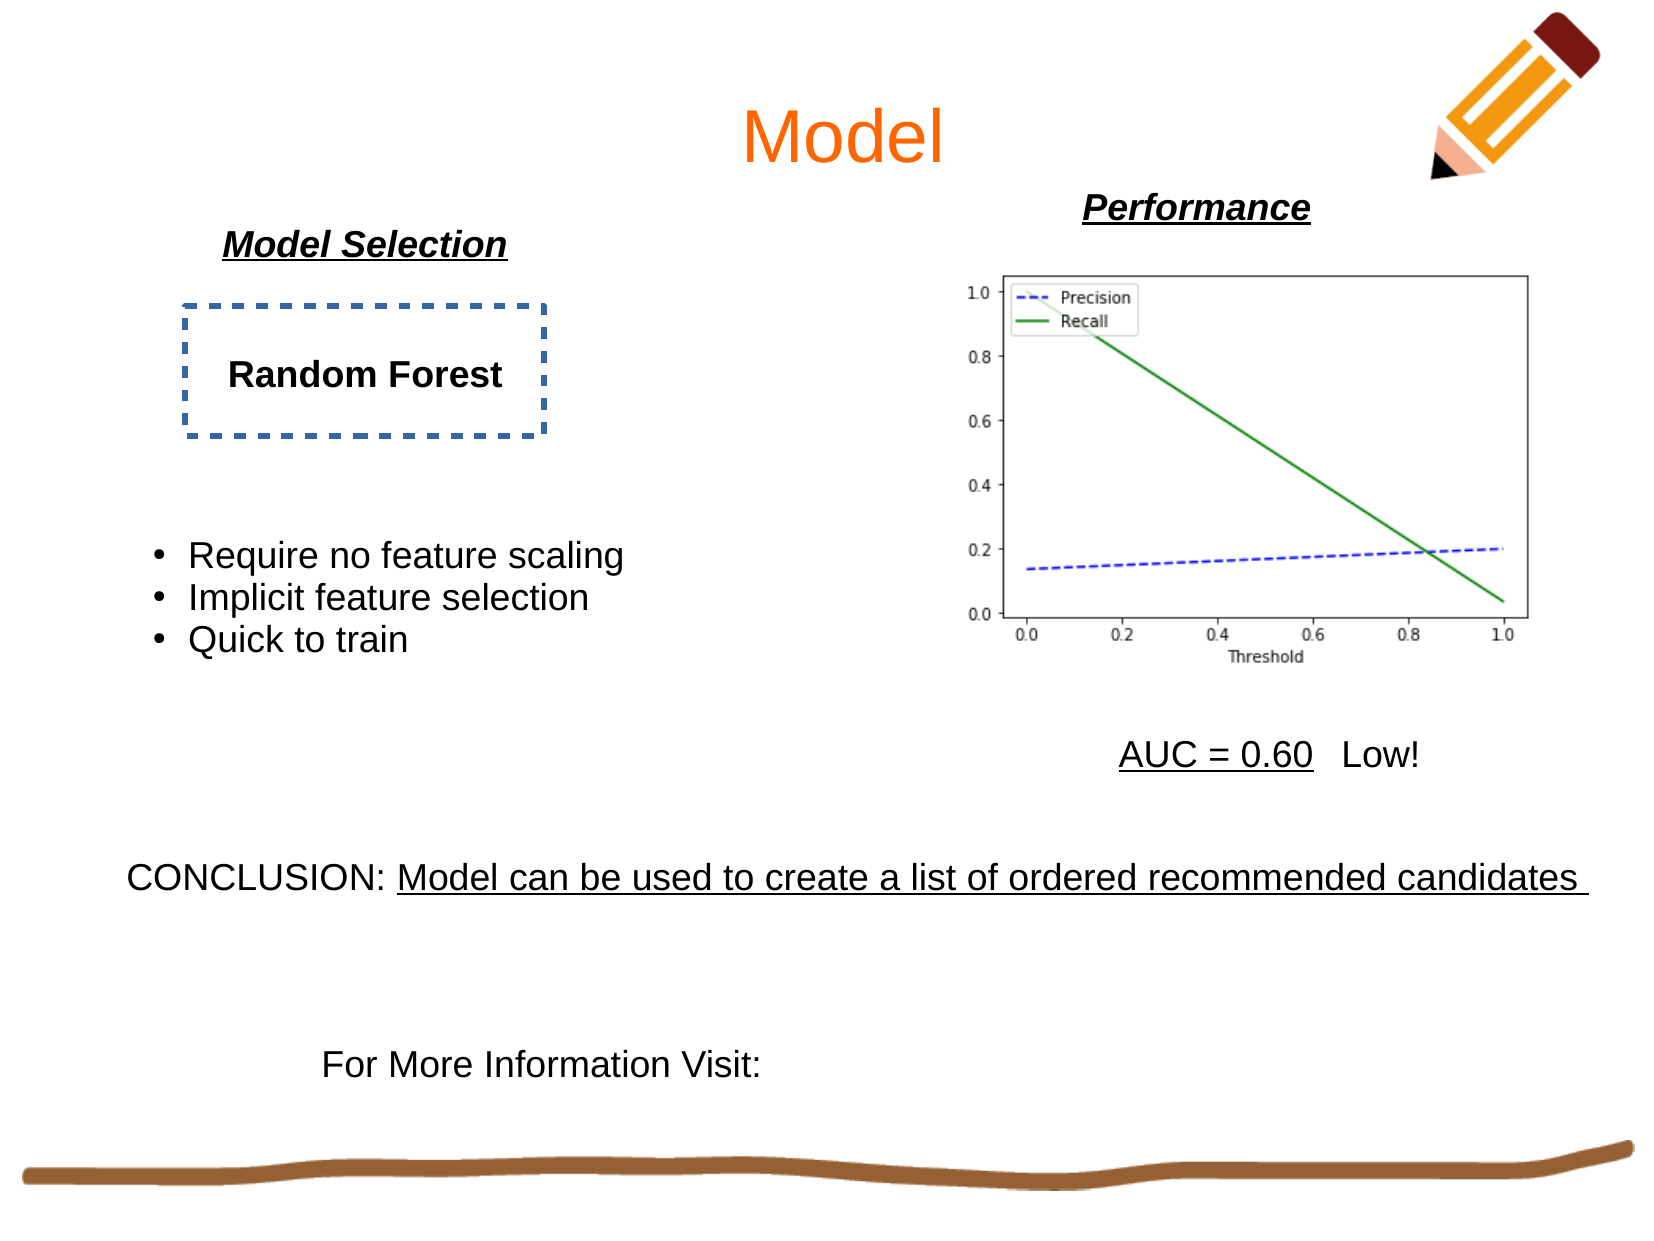

# Model
Performance
Model Selection
Random Forest
Require no feature scaling
Implicit feature selection
Quick to train
AUC = 0.60
Low!
CONCLUSION: Model can be used to create a list of ordered recommended candidates
For More Information Visit: